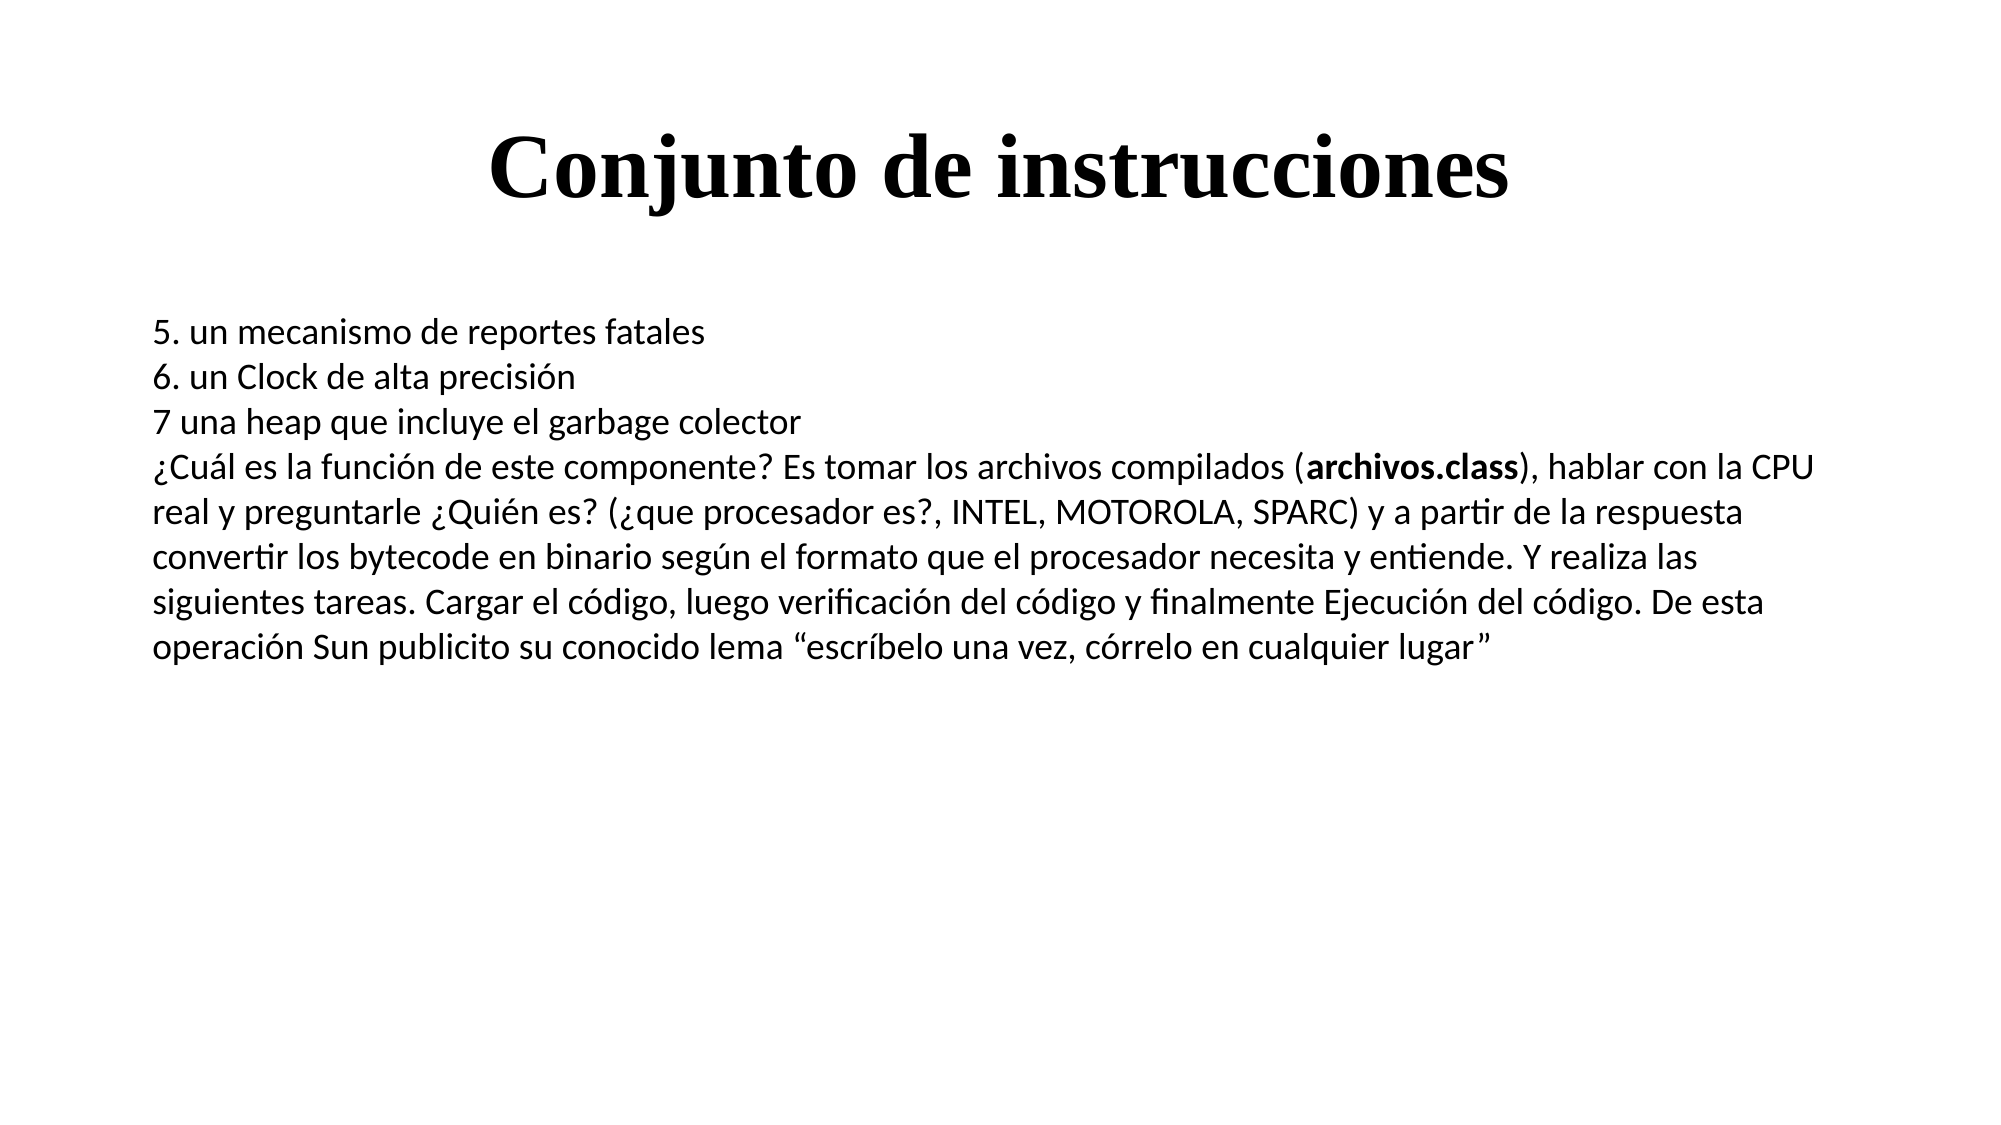

Conjunto de instrucciones
5. un mecanismo de reportes fatales
6. un Clock de alta precisión
7 una heap que incluye el garbage colector
¿Cuál es la función de este componente? Es tomar los archivos compilados (archivos.class), hablar con la CPU real y preguntarle ¿Quién es? (¿que procesador es?, INTEL, MOTOROLA, SPARC) y a partir de la respuesta convertir los bytecode en binario según el formato que el procesador necesita y entiende. Y realiza las siguientes tareas. Cargar el código, luego verificación del código y finalmente Ejecución del código. De esta operación Sun publicito su conocido lema “escríbelo una vez, córrelo en cualquier lugar”